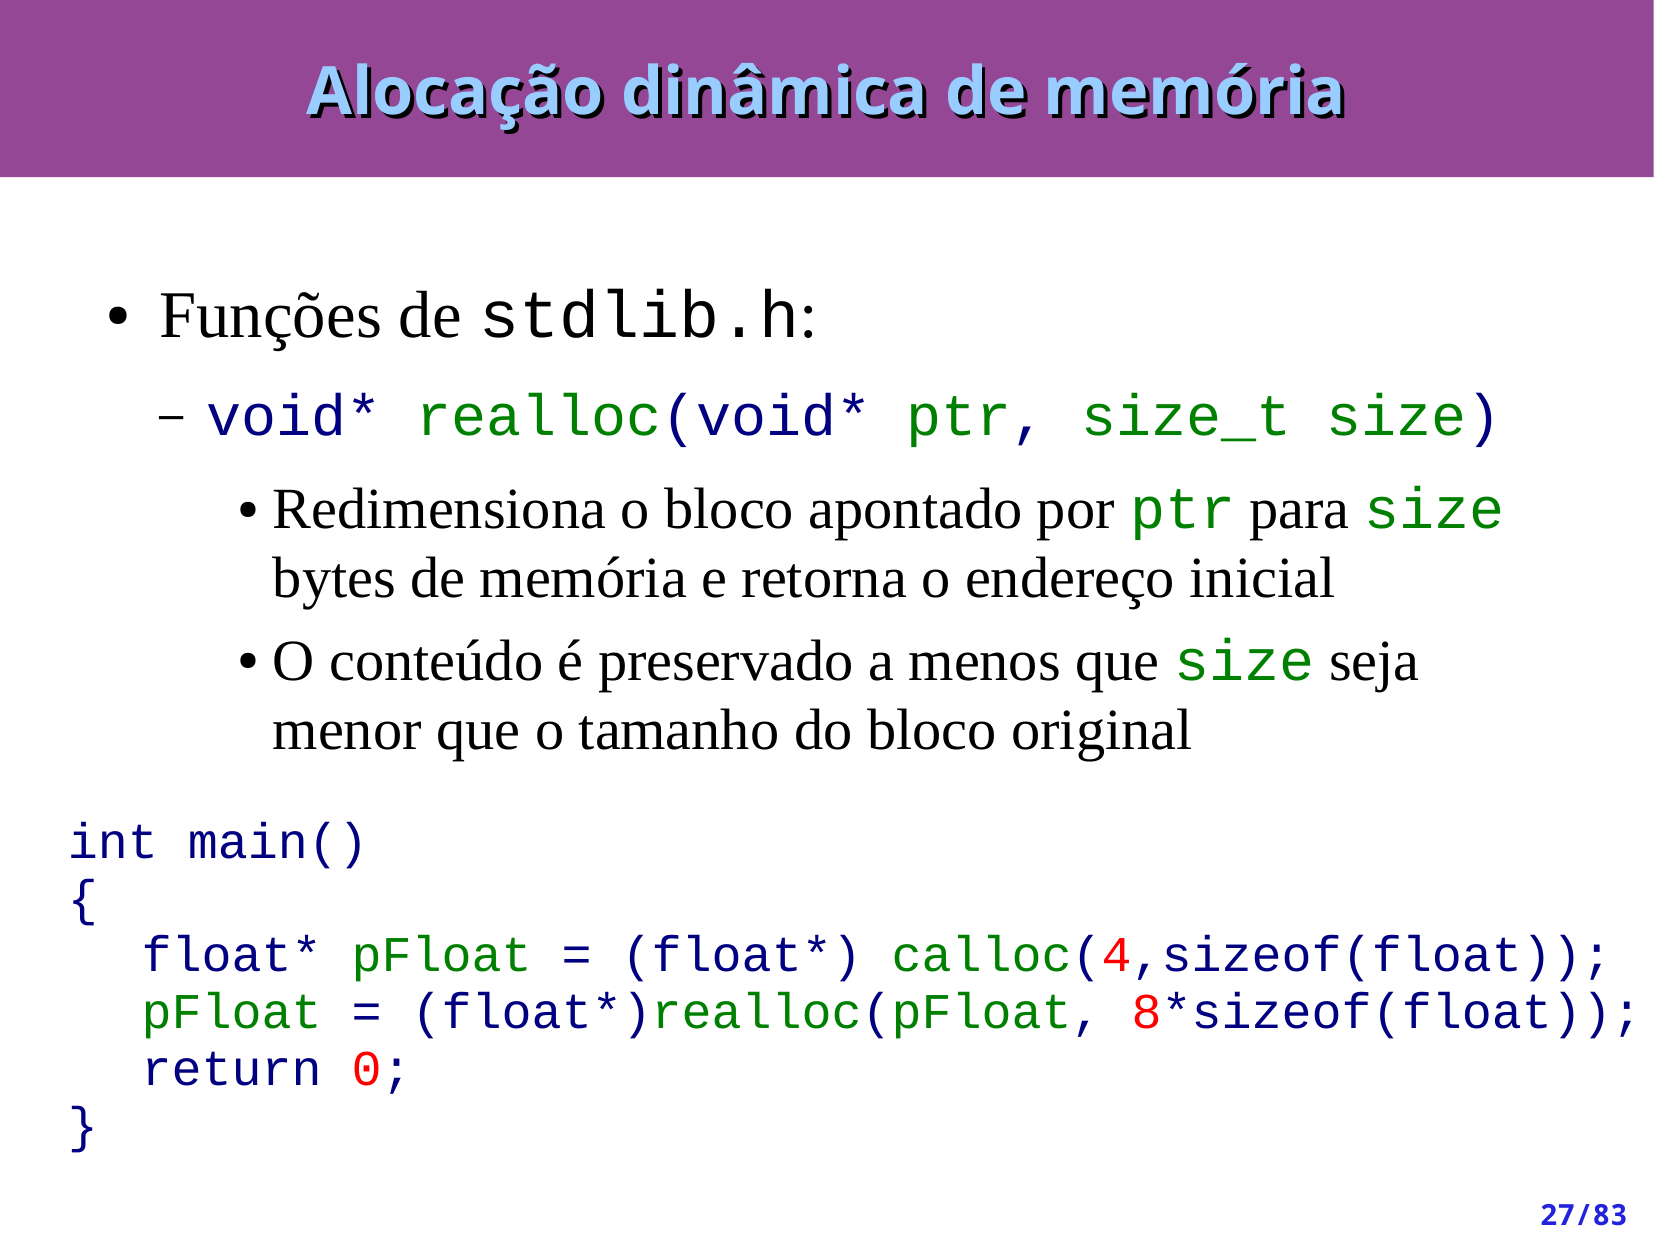

# Alocação dinâmica de memória
Funções de stdlib.h:
void* realloc(void* ptr, size_t size)
Redimensiona o bloco apontado por ptr para size bytes de memória e retorna o endereço inicial
O conteúdo é preservado a menos que size seja menor que o tamanho do bloco original
int main()
{
	float* pFloat = (float*) calloc(4,sizeof(float));
 	pFloat = (float*)realloc(pFloat, 8*sizeof(float));
	return 0;
}
27